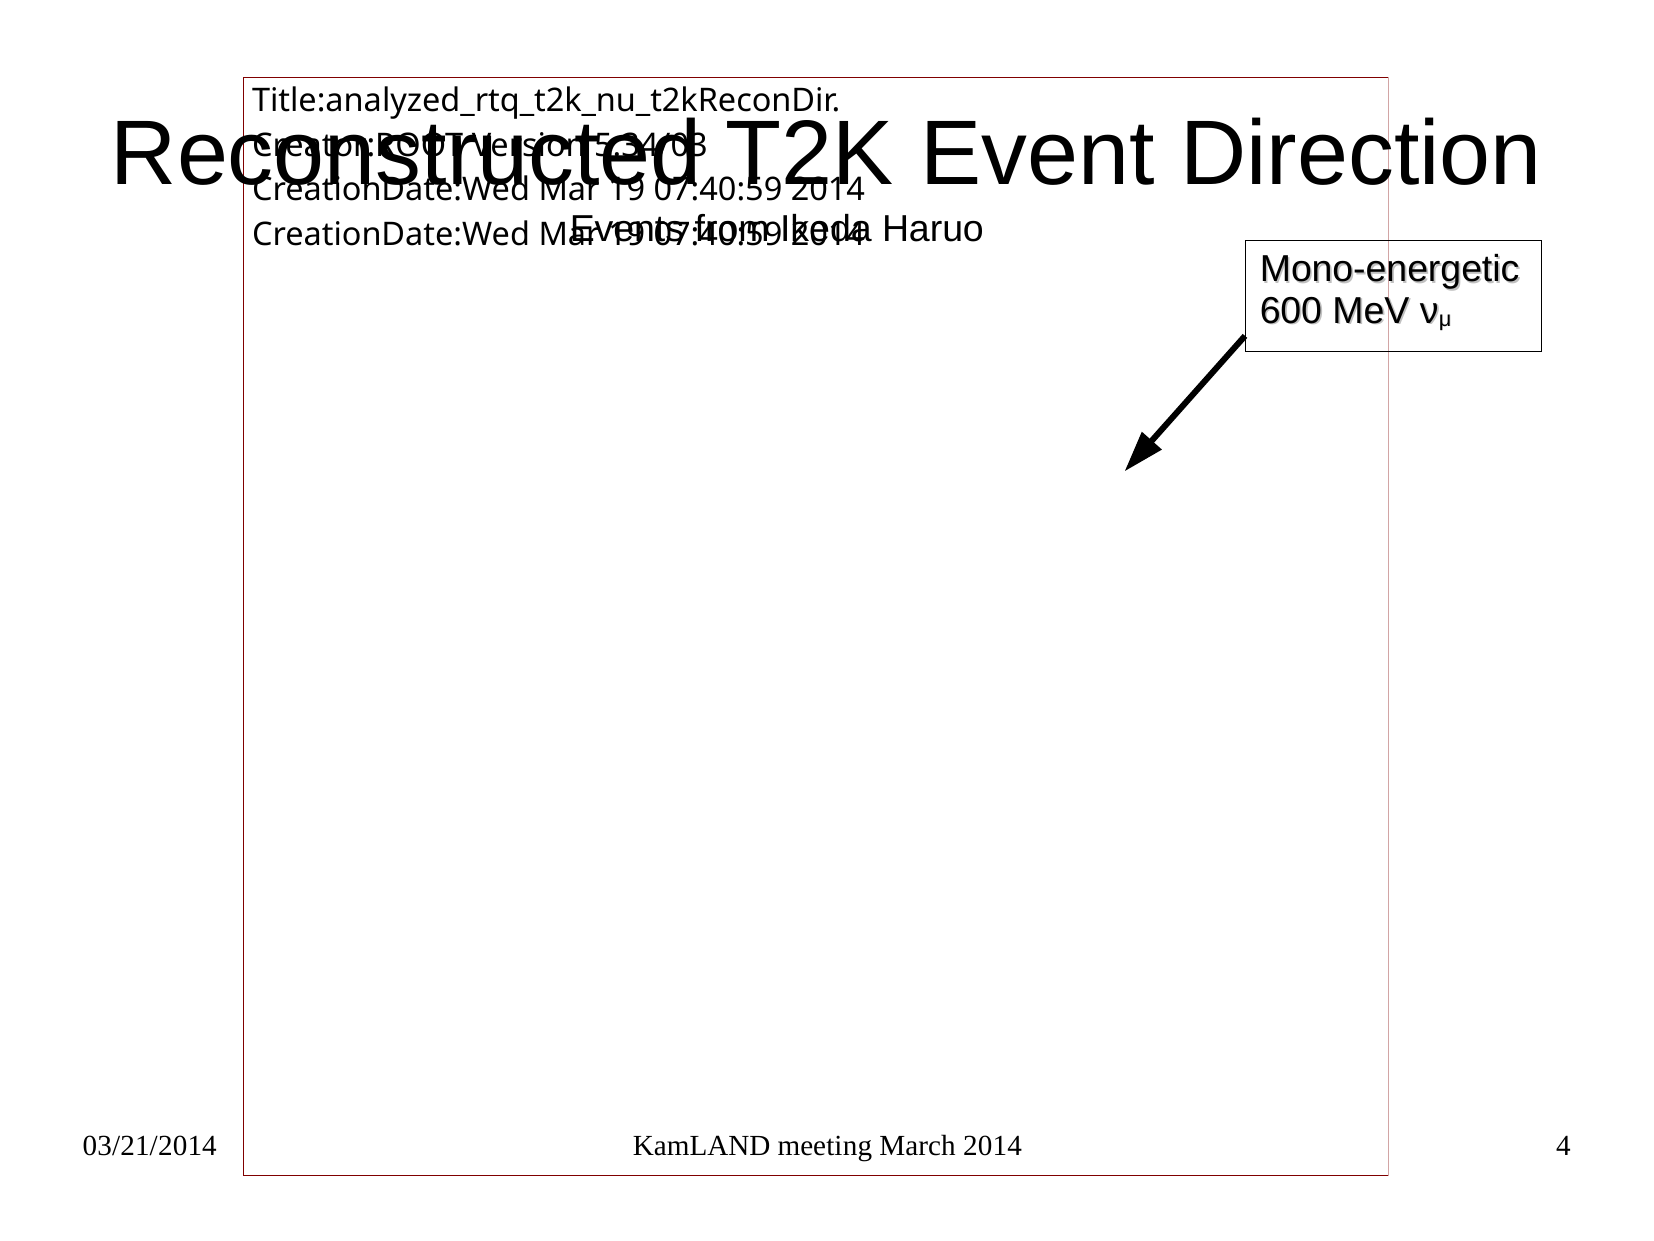

# Reconstructed T2K Event Direction
Events from Ikeda Haruo
Mono-energetic 600 MeV νμ
03/21/2014
KamLAND meeting March 2014
4